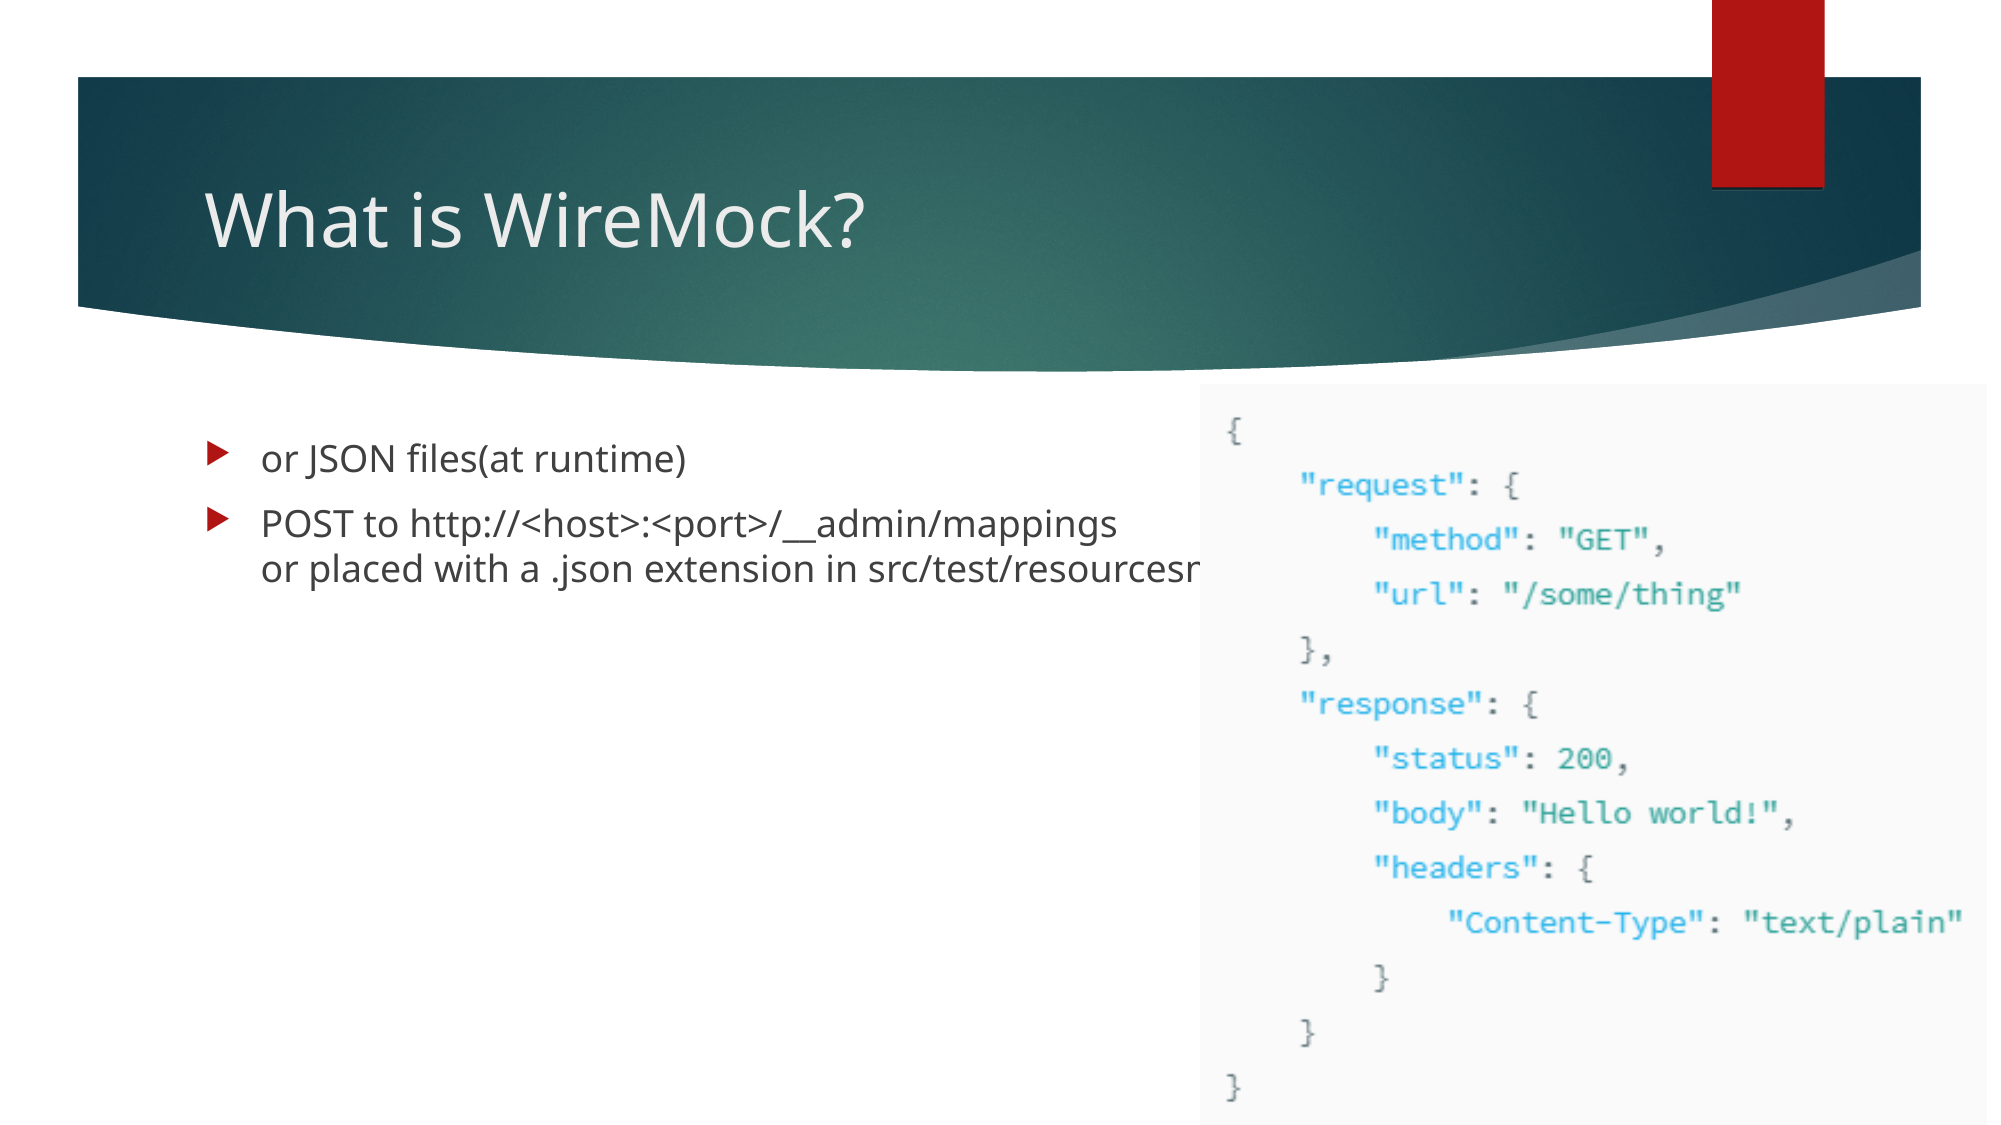

# What is WireMock?
or JSON files(at runtime)
POST to http://<host>:<port>/__admin/mappings
or placed with a .json extension in src/test/resourcesmappings directory